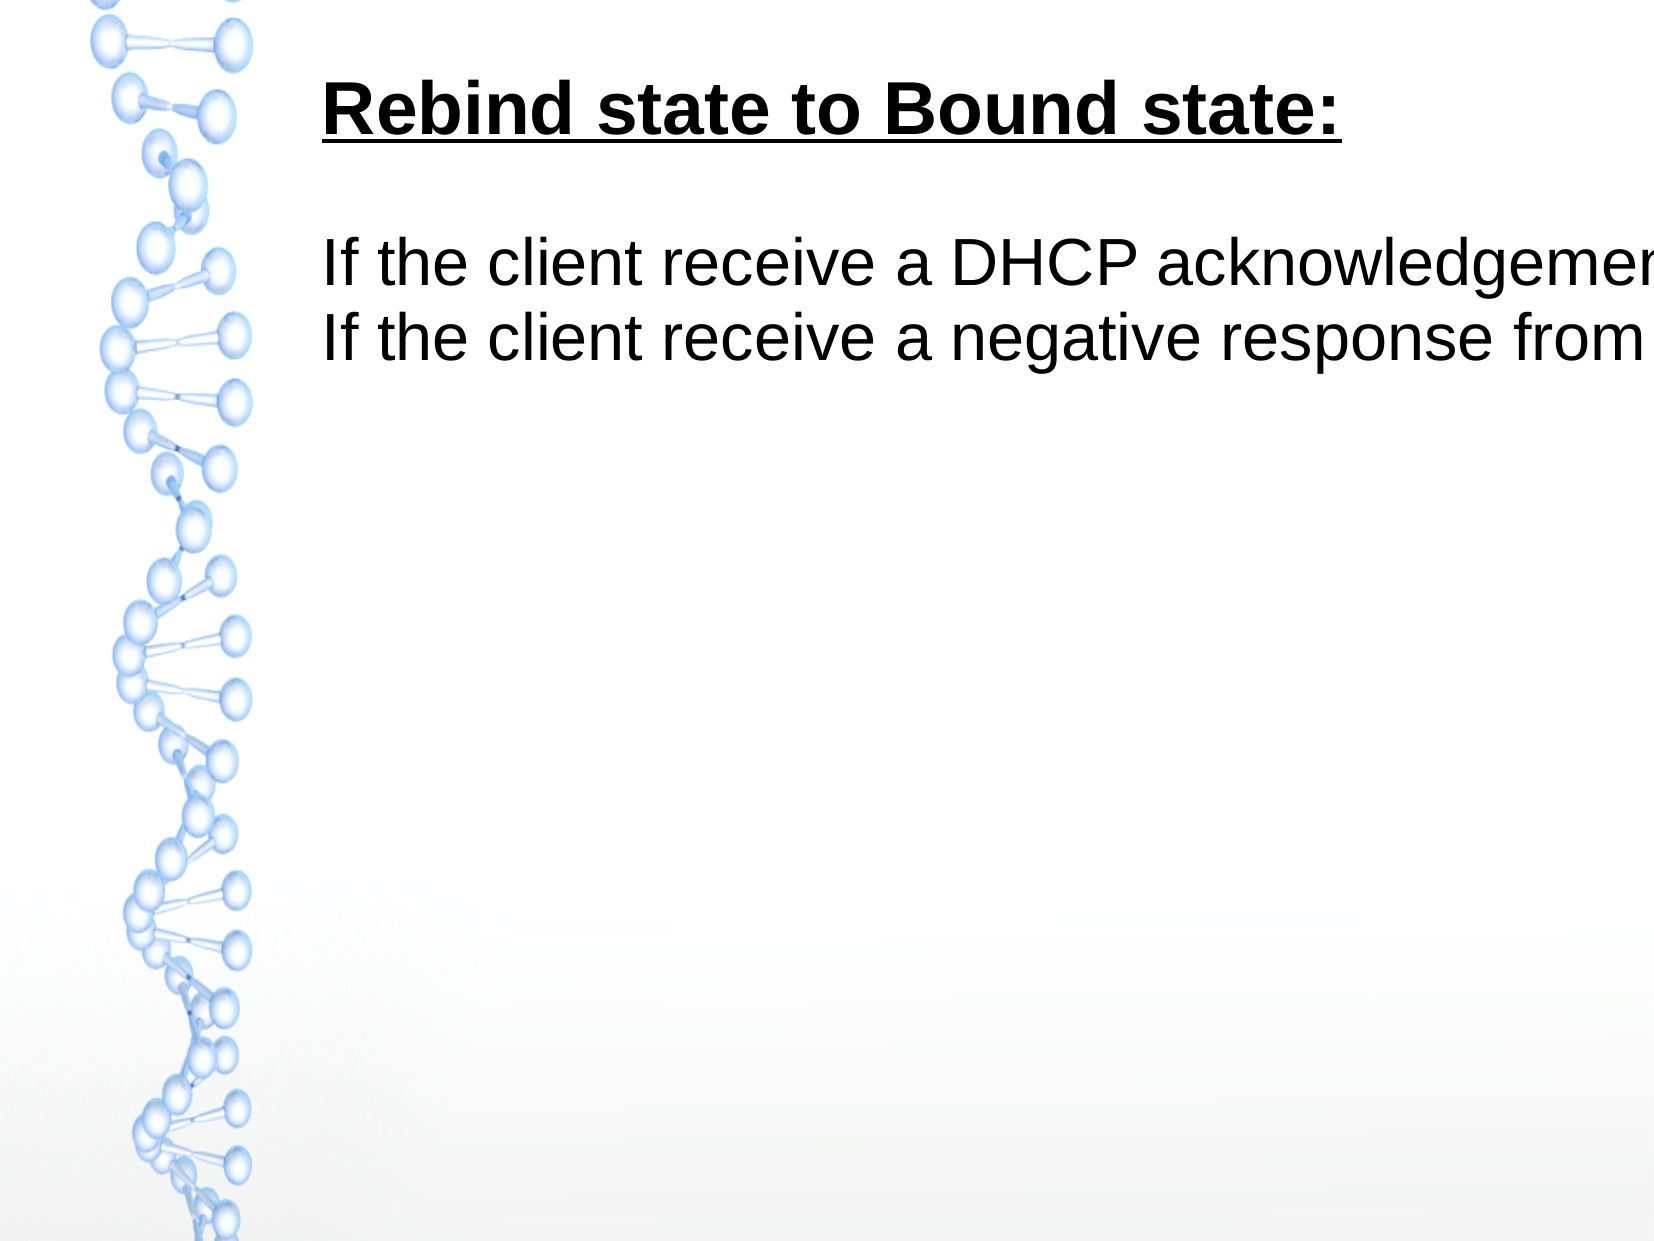

Rebind state to Bound state:
If the client receive a DHCP acknowledgement it goes to the bound state and resets the timer.
If the client receive a negative response from the server the client moves to the initialization state and begins the process of acquiring new IP address.